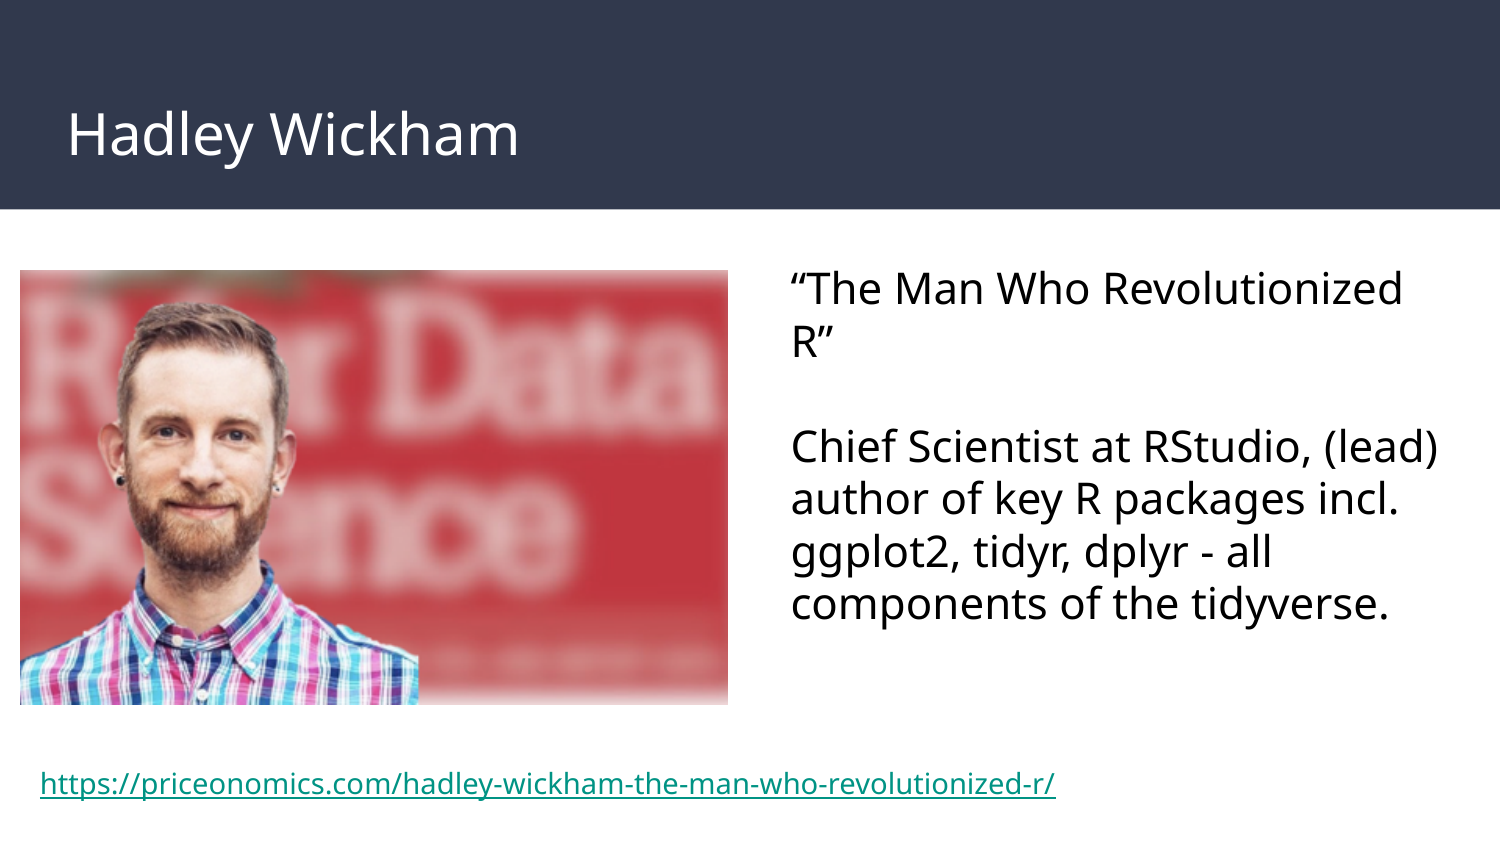

# Hadley Wickham
“The Man Who Revolutionized R”
Chief Scientist at RStudio, (lead) author of key R packages incl. ggplot2, tidyr, dplyr - all components of the tidyverse.
https://priceonomics.com/hadley-wickham-the-man-who-revolutionized-r/